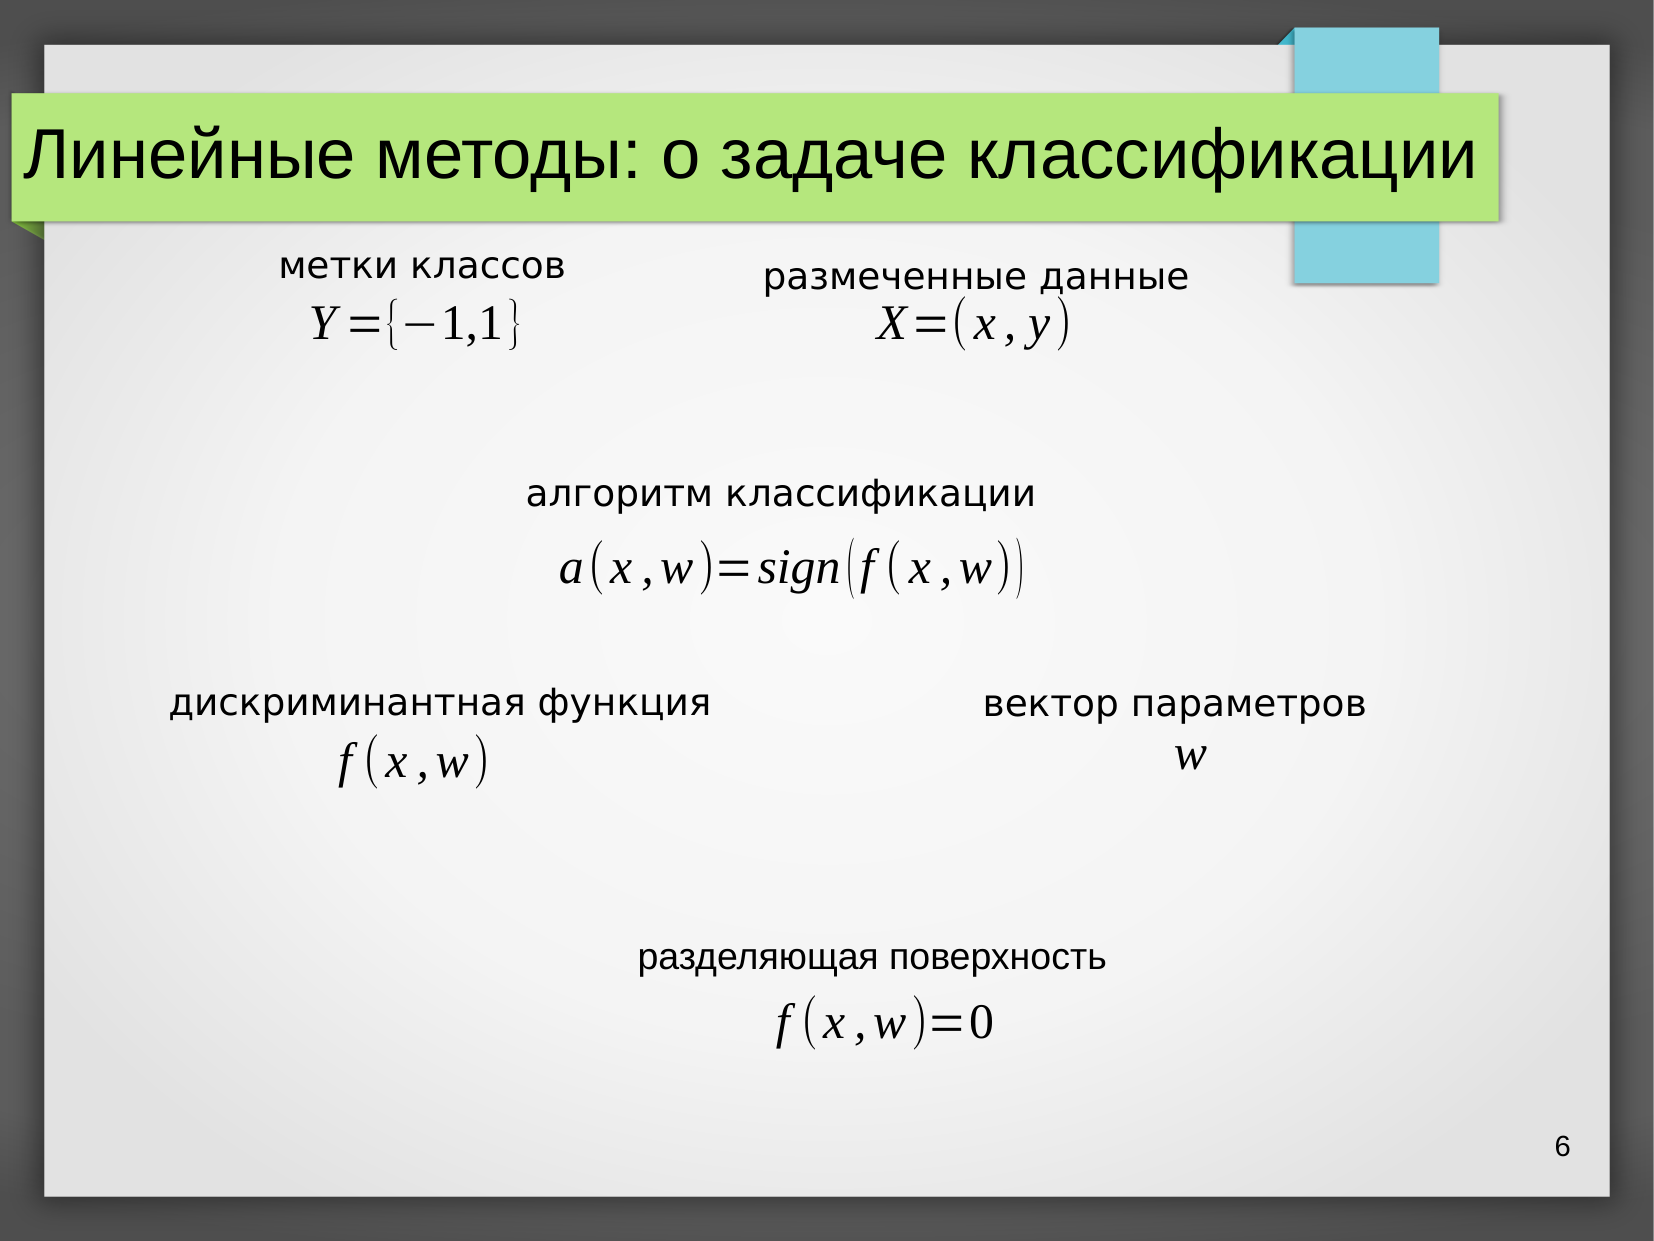

# Линейные методы: о задаче классификации
метки классов
размеченные данные
алгоритм классификации
дискриминантная функция
вектор параметров
разделяющая поверхность
6